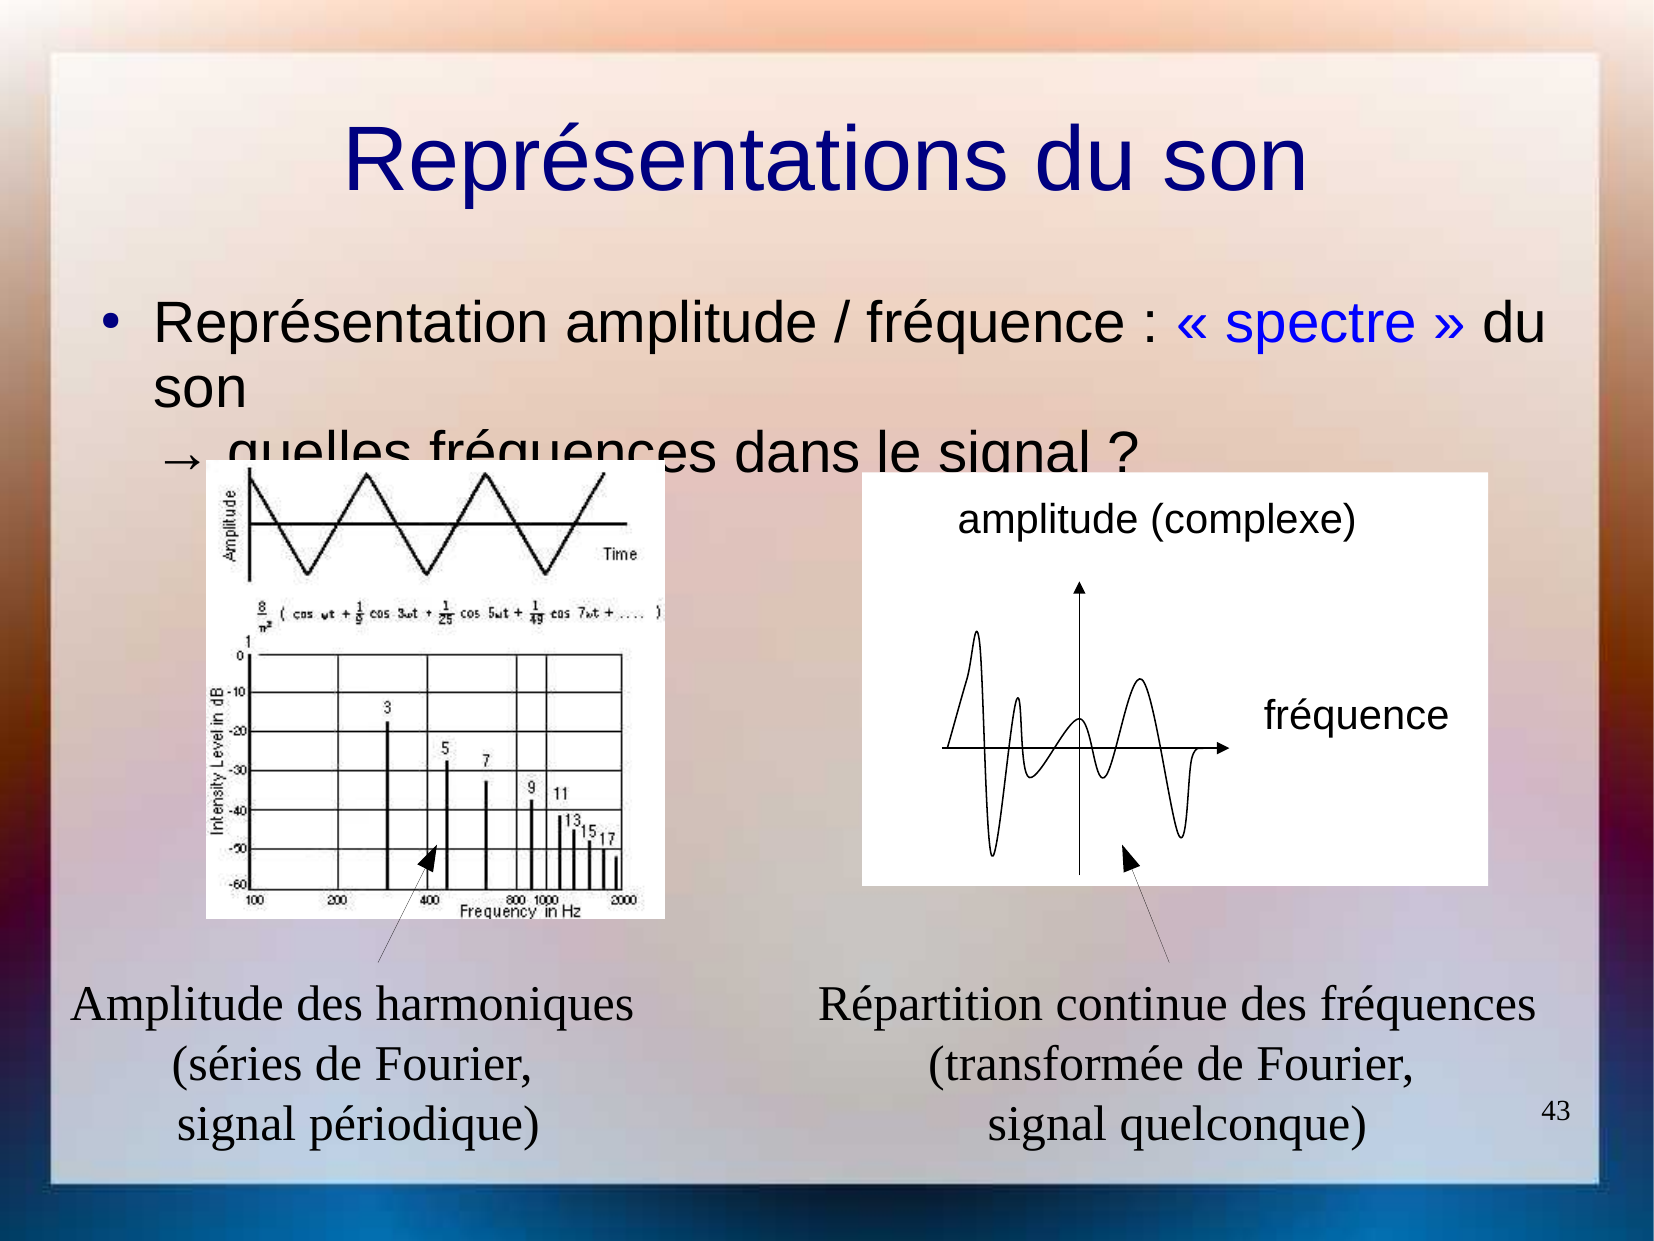

# Représentations du son
Représentation amplitude / fréquence : « spectre » du son 
→ quelles fréquences dans le signal ?
Amplitude des harmoniques
(séries de Fourier,
 signal périodique)
amplitude (complexe)
fréquence
Répartition continue des fréquences
(transformée de Fourier,
signal quelconque)
43